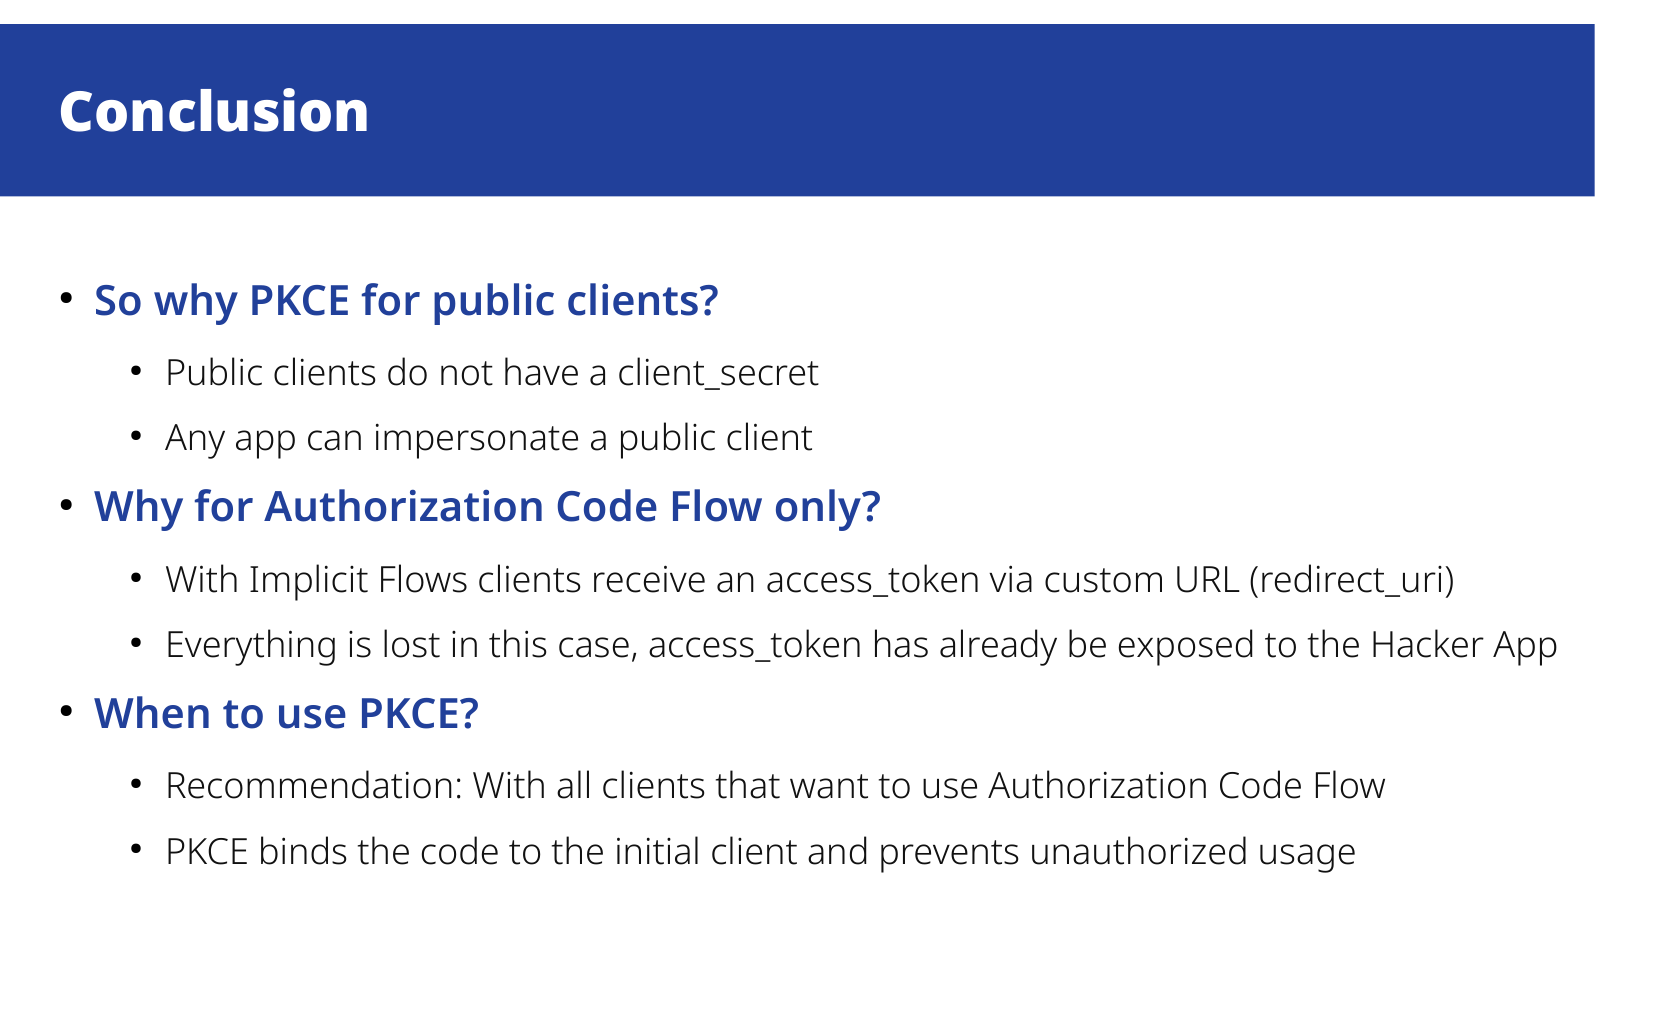

# Conclusion
So why PKCE for public clients?
Public clients do not have a client_secret
Any app can impersonate a public client
Why for Authorization Code Flow only?
With Implicit Flows clients receive an access_token via custom URL (redirect_uri)
Everything is lost in this case, access_token has already be exposed to the Hacker App
When to use PKCE?
Recommendation: With all clients that want to use Authorization Code Flow
PKCE binds the code to the initial client and prevents unauthorized usage